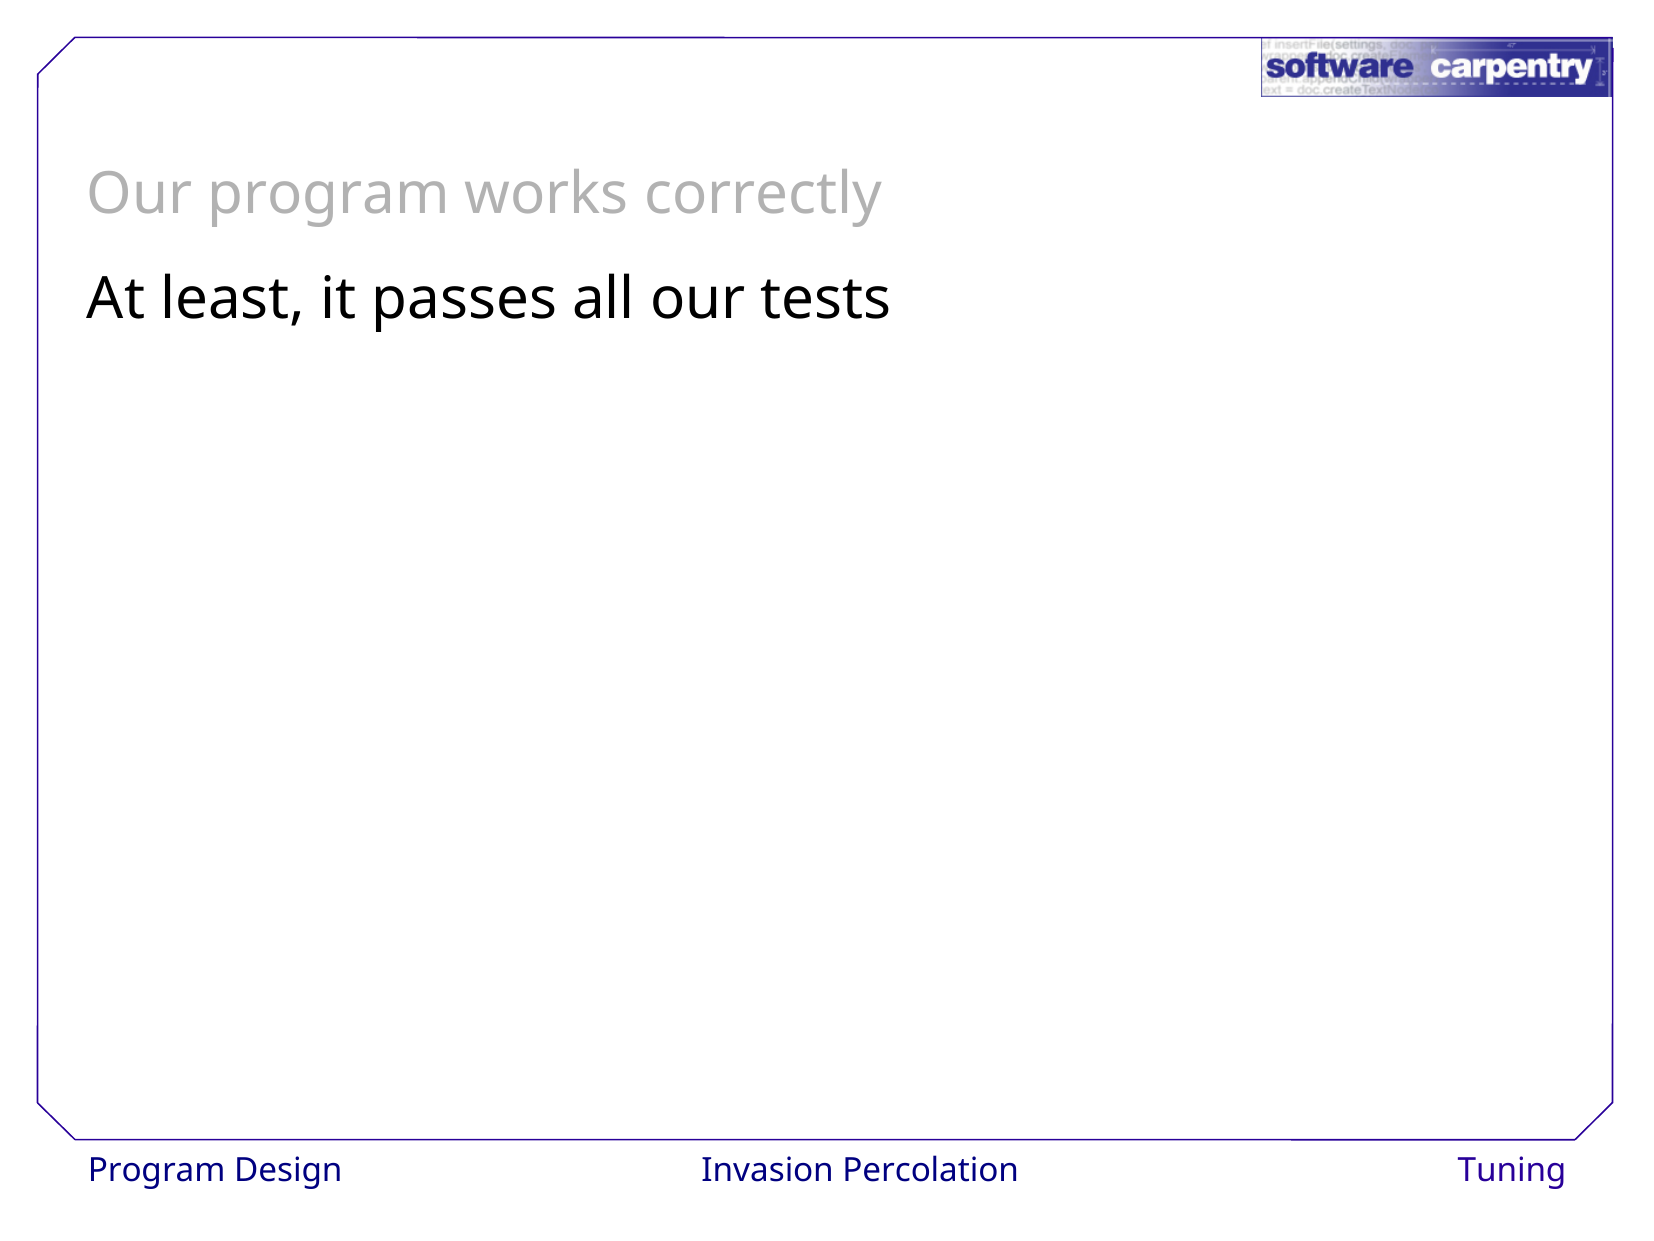

Our program works correctly
At least, it passes all our tests